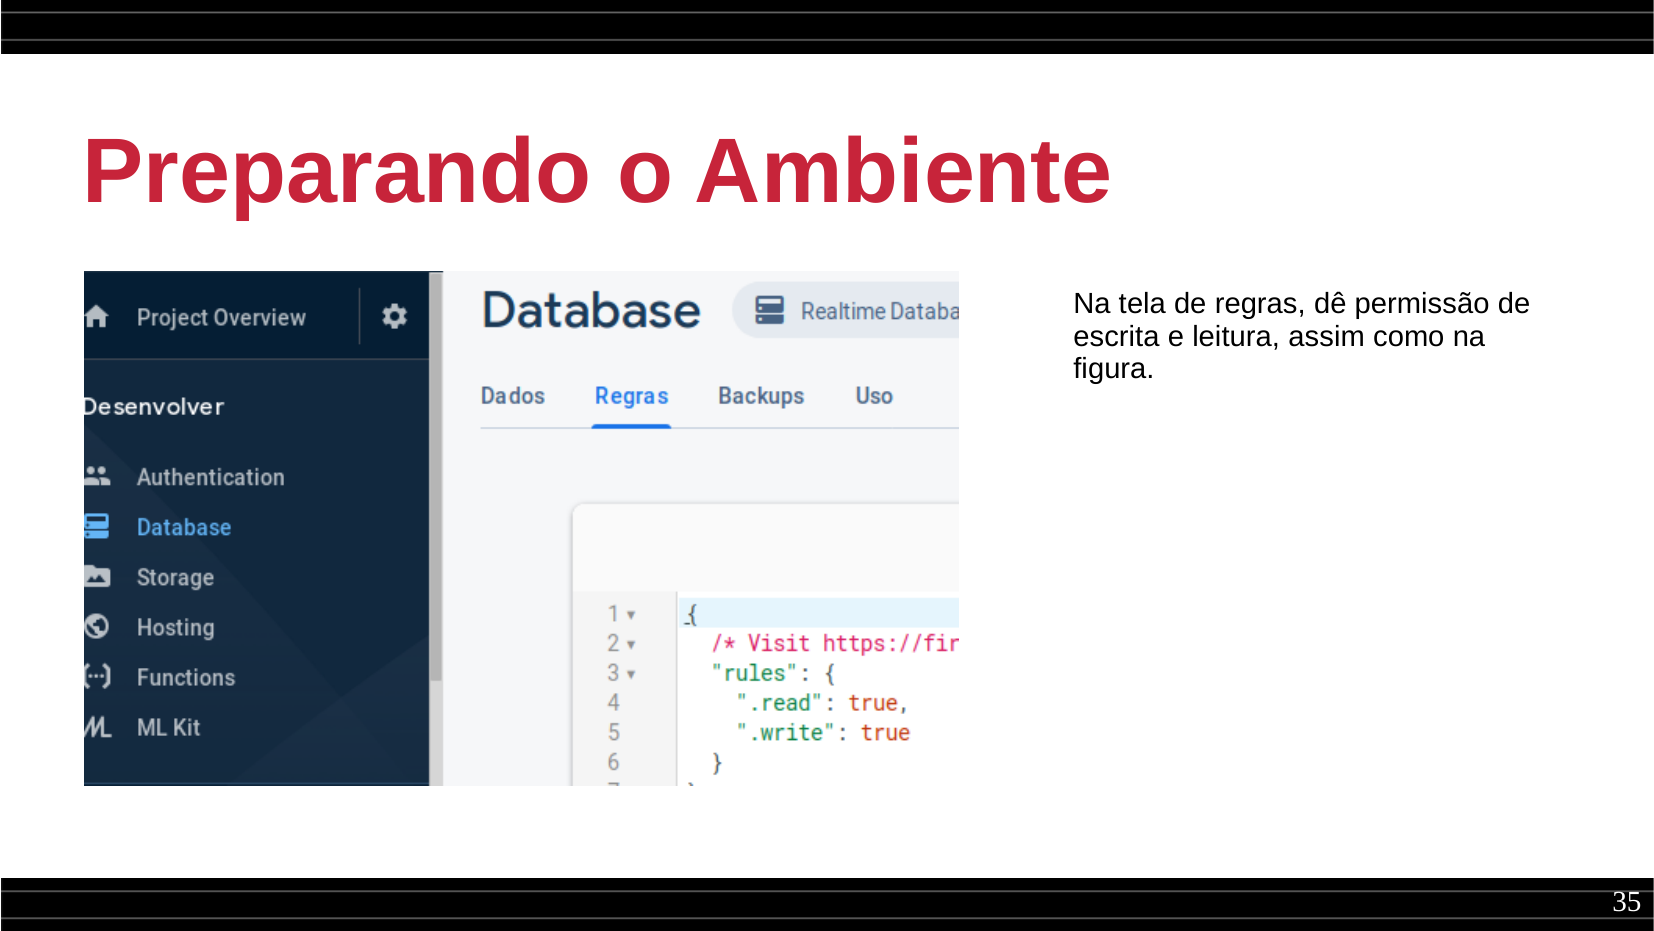

# Preparando o Ambiente
Na tela de regras, dê permissão de escrita e leitura, assim como na figura.